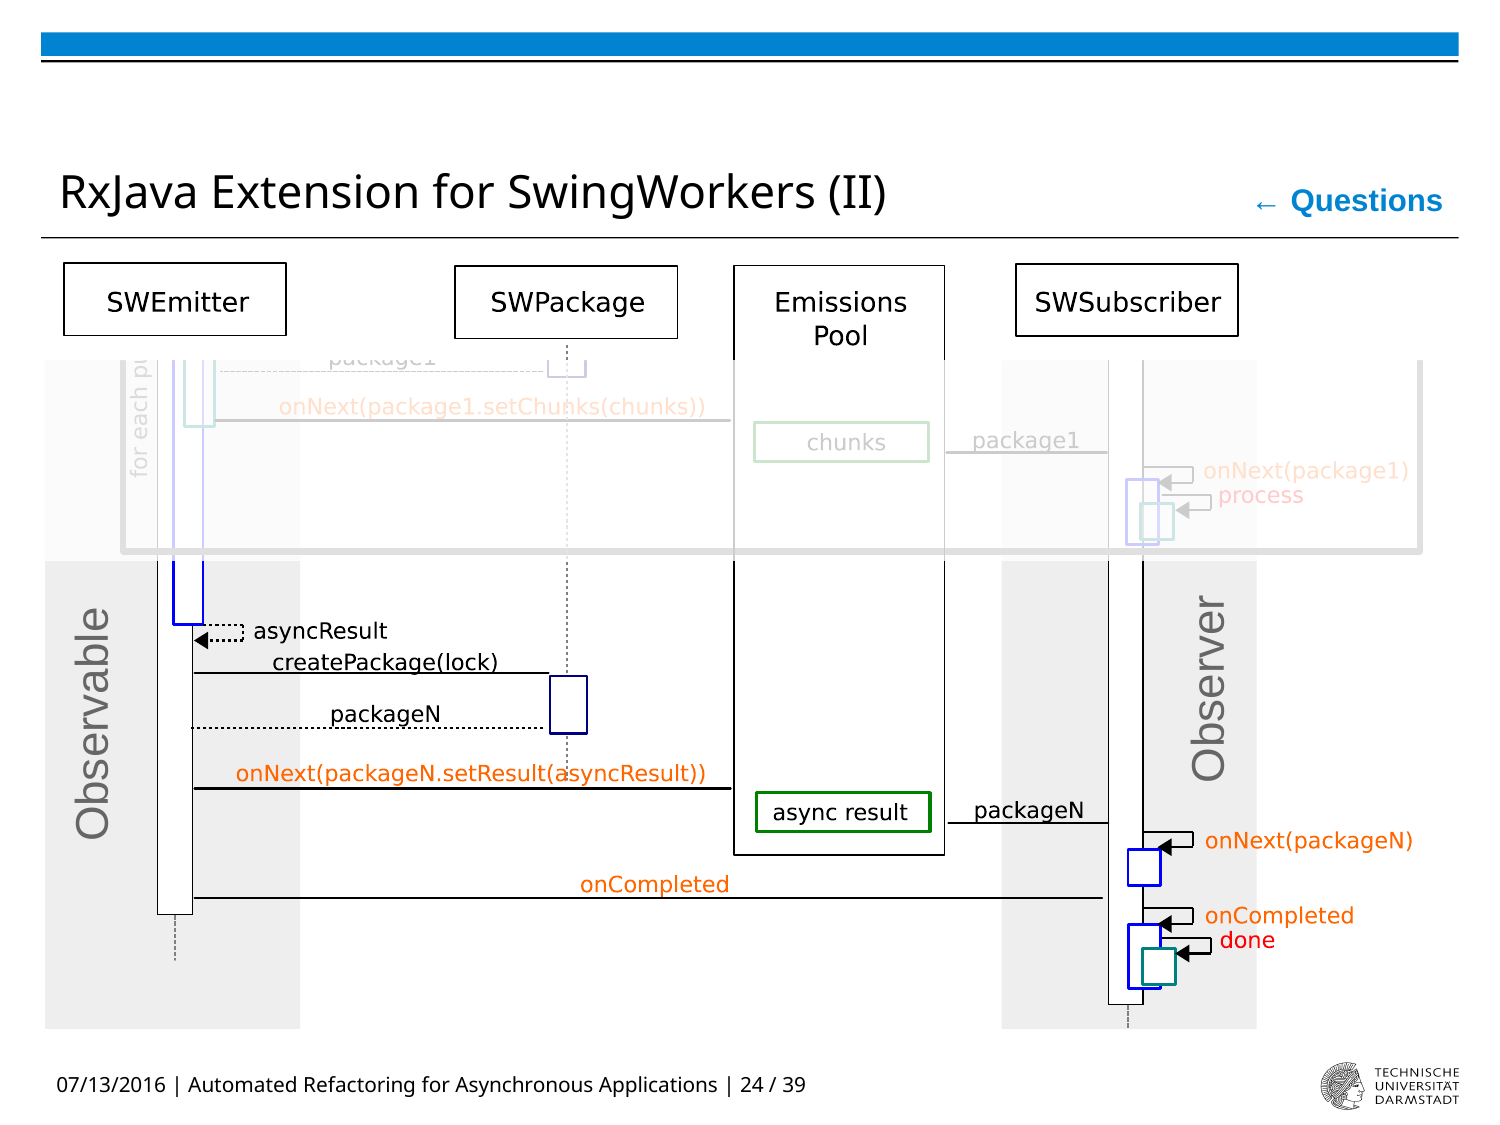

RxJava Extension for SwingWorkers (II)
← Questions
Observer
Observable